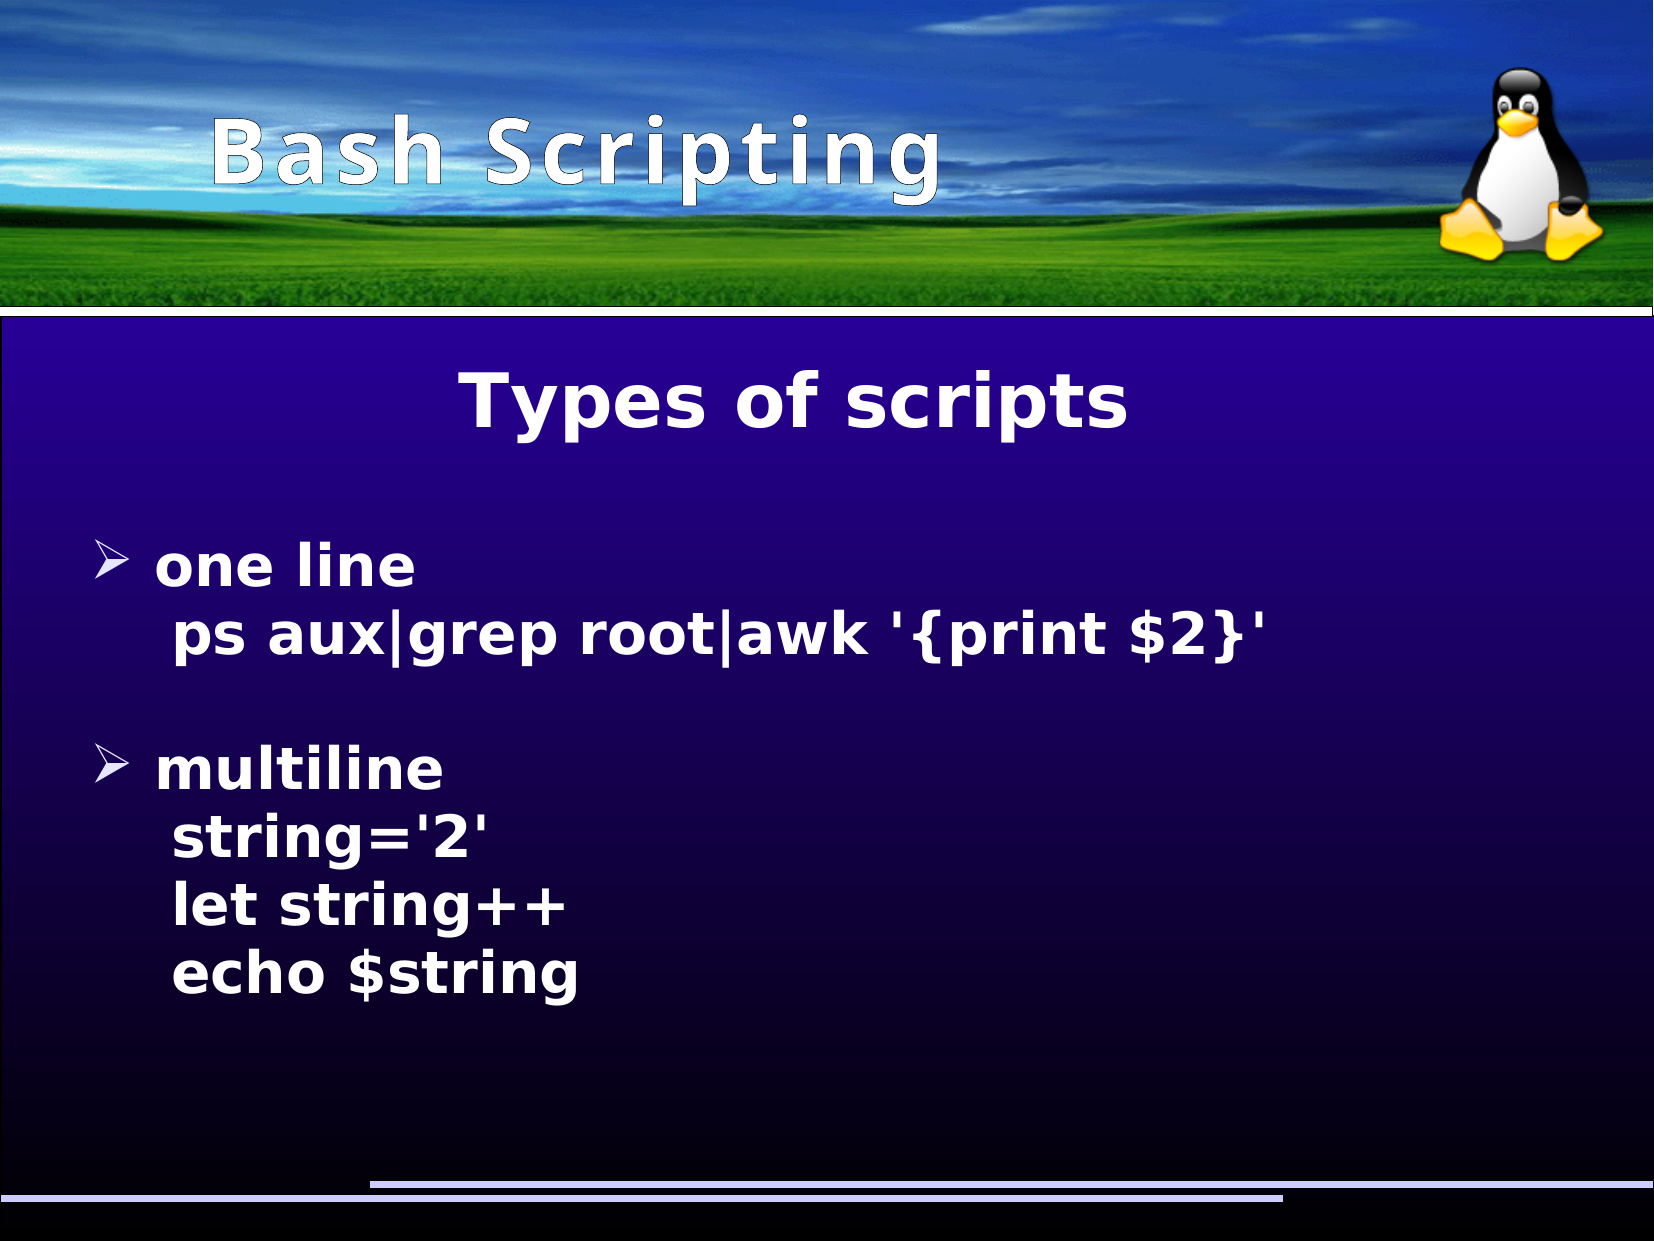

# Bash Scripting
					Types of scripts
 one line
 ps aux|grep root|awk '{print $2}'
 multiline
 string='2'
 let string++
 echo $string